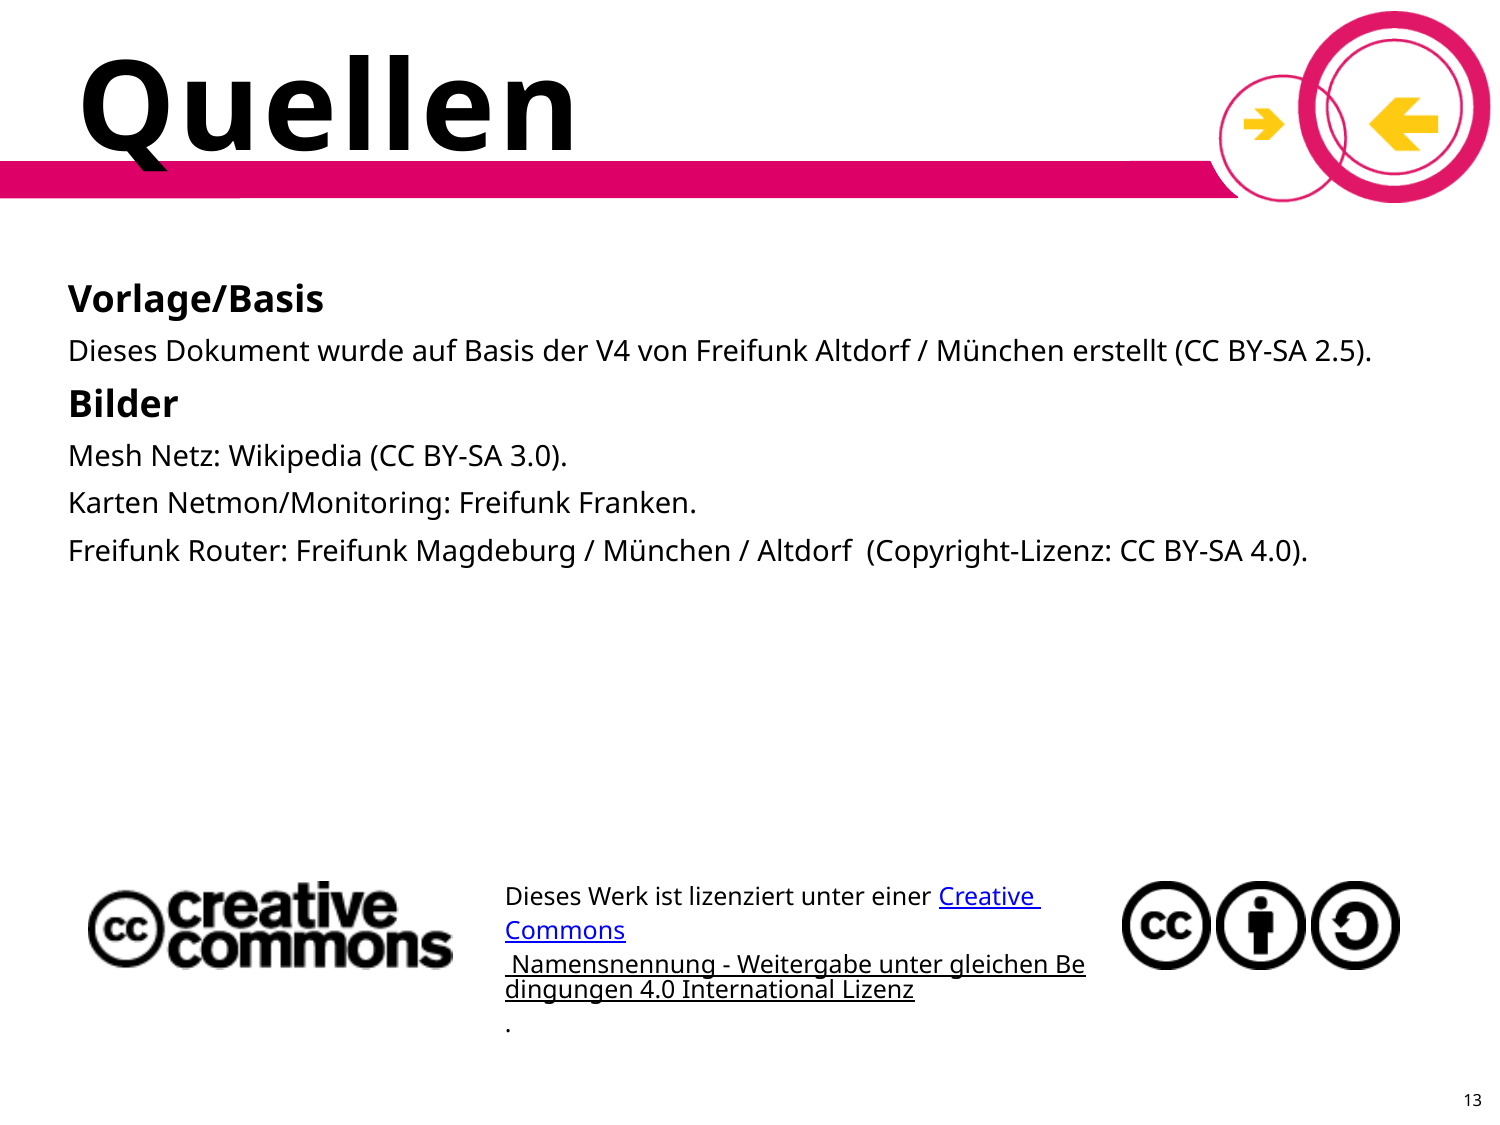

# Quellen
Vorlage/Basis
Dieses Dokument wurde auf Basis der V4 von Freifunk Altdorf / München erstellt (CC BY-SA 2.5).
Bilder
Mesh Netz: Wikipedia (CC BY-SA 3.0).
Karten Netmon/Monitoring: Freifunk Franken.
Freifunk Router: Freifunk Magdeburg / München / Altdorf  (Copyright-Lizenz: CC BY-SA 4.0).
Dieses Werk ist lizenziert unter einer Creative Commons Namensnennung - Weitergabe unter gleichen Bedingungen 4.0 International Lizenz.